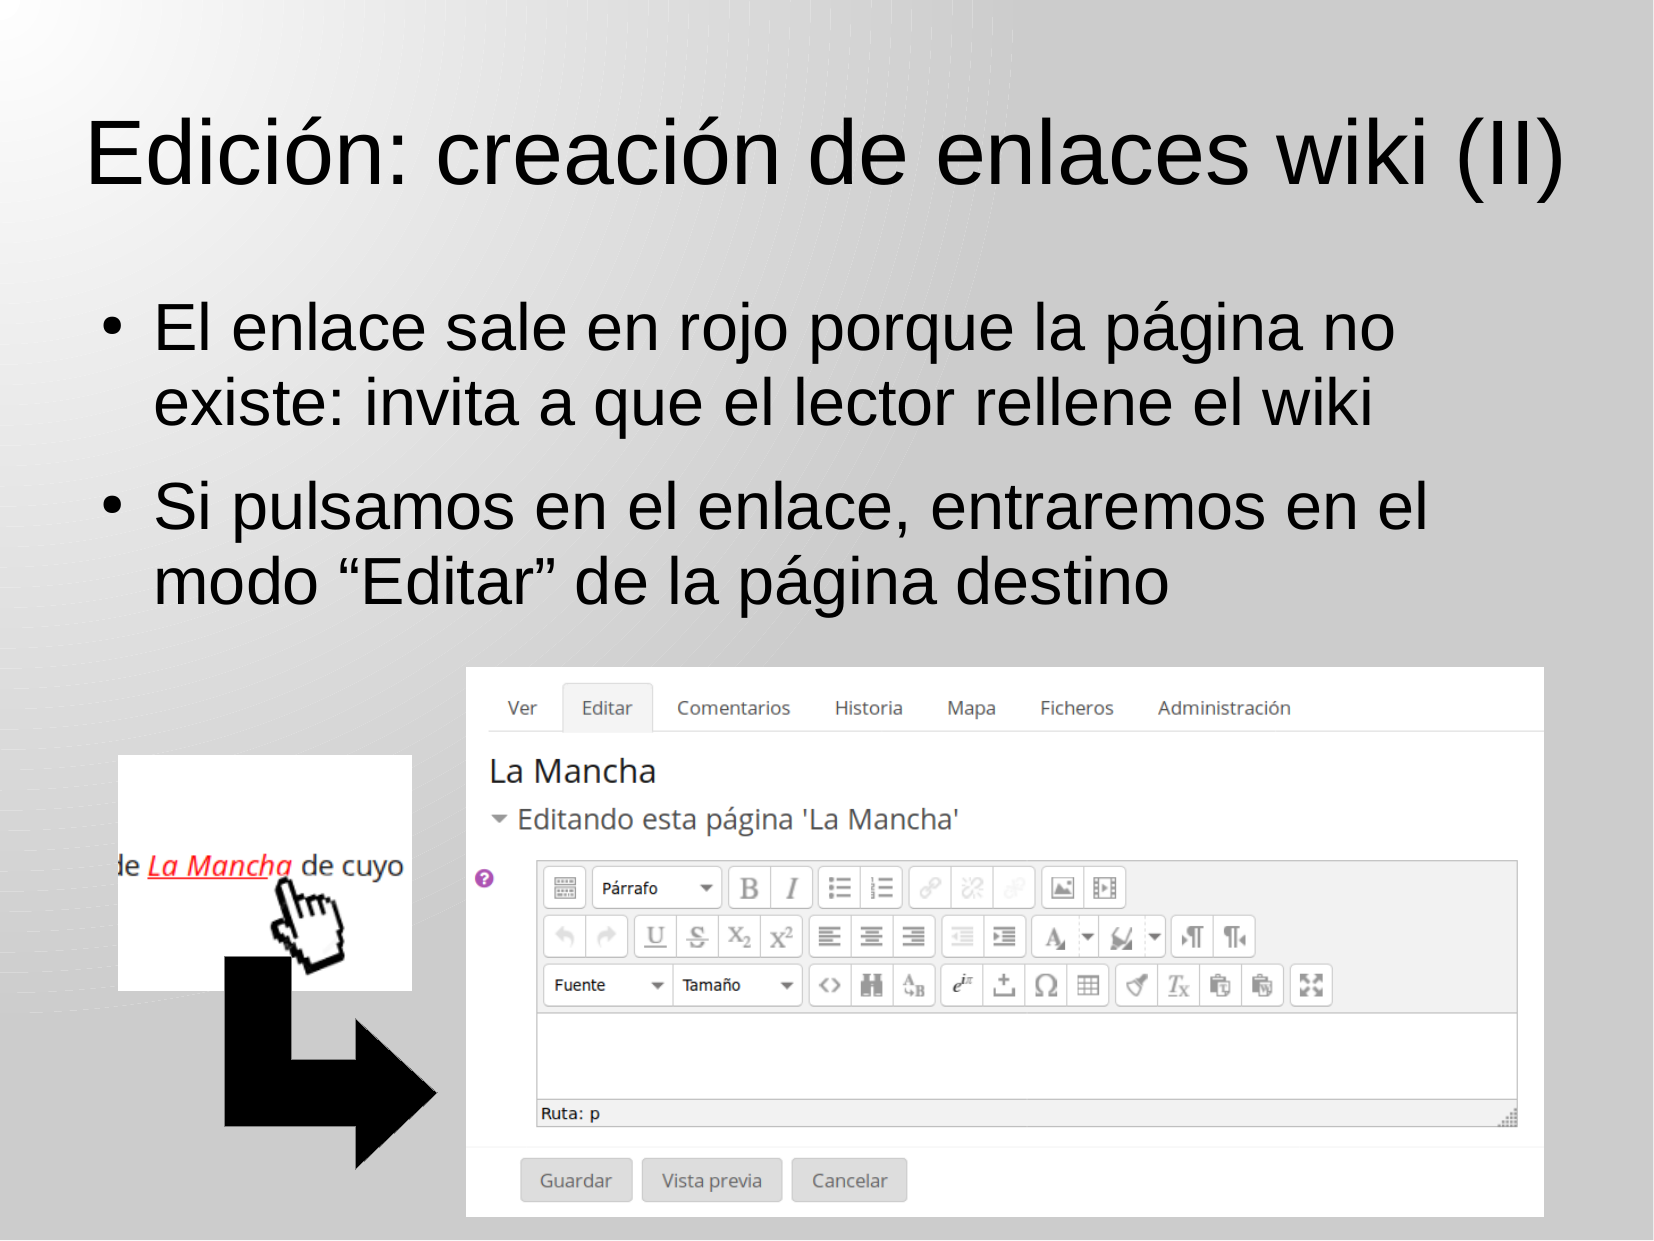

# Edición: creación de enlaces wiki (II)
El enlace sale en rojo porque la página no existe: invita a que el lector rellene el wiki
Si pulsamos en el enlace, entraremos en el modo “Editar” de la página destino